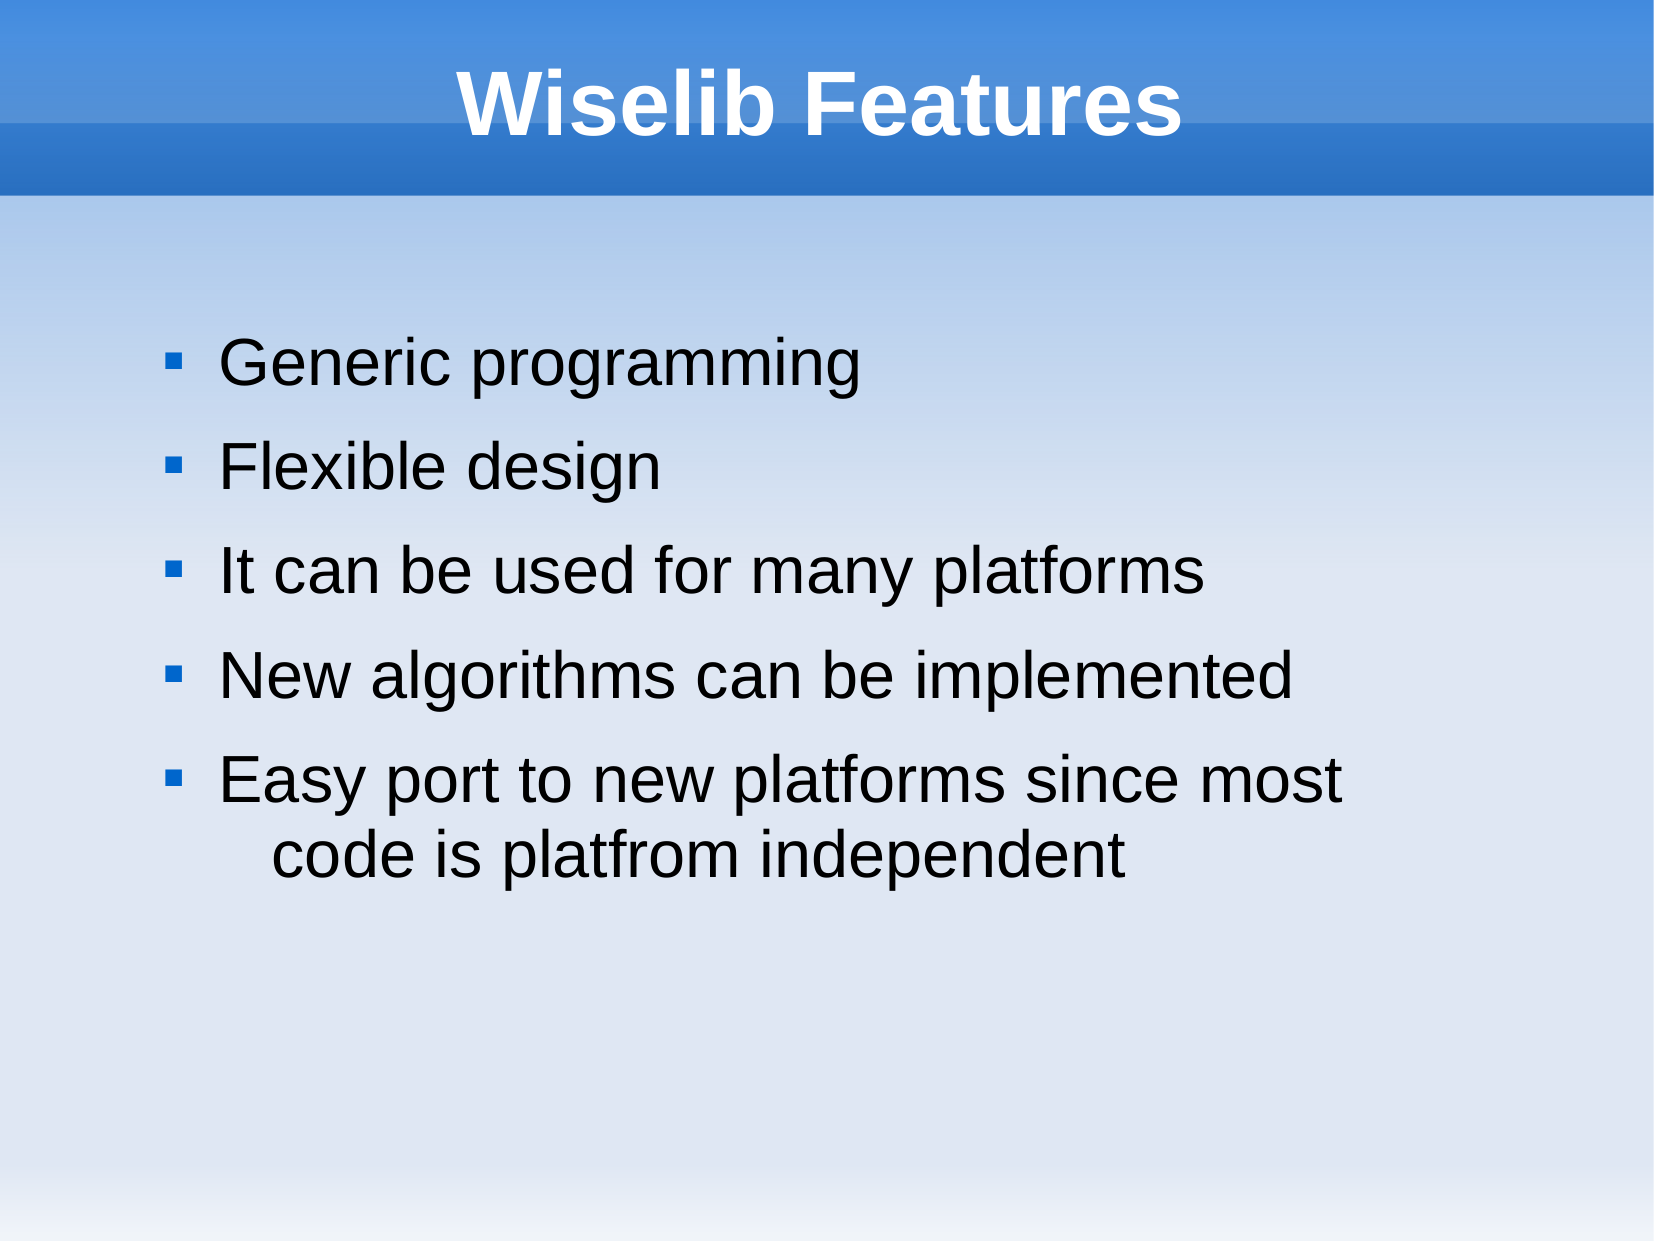

# Wiselib Features
Generic programming
Flexible design
It can be used for many platforms
New algorithms can be implemented
Easy port to new platforms since most code is platfrom independent